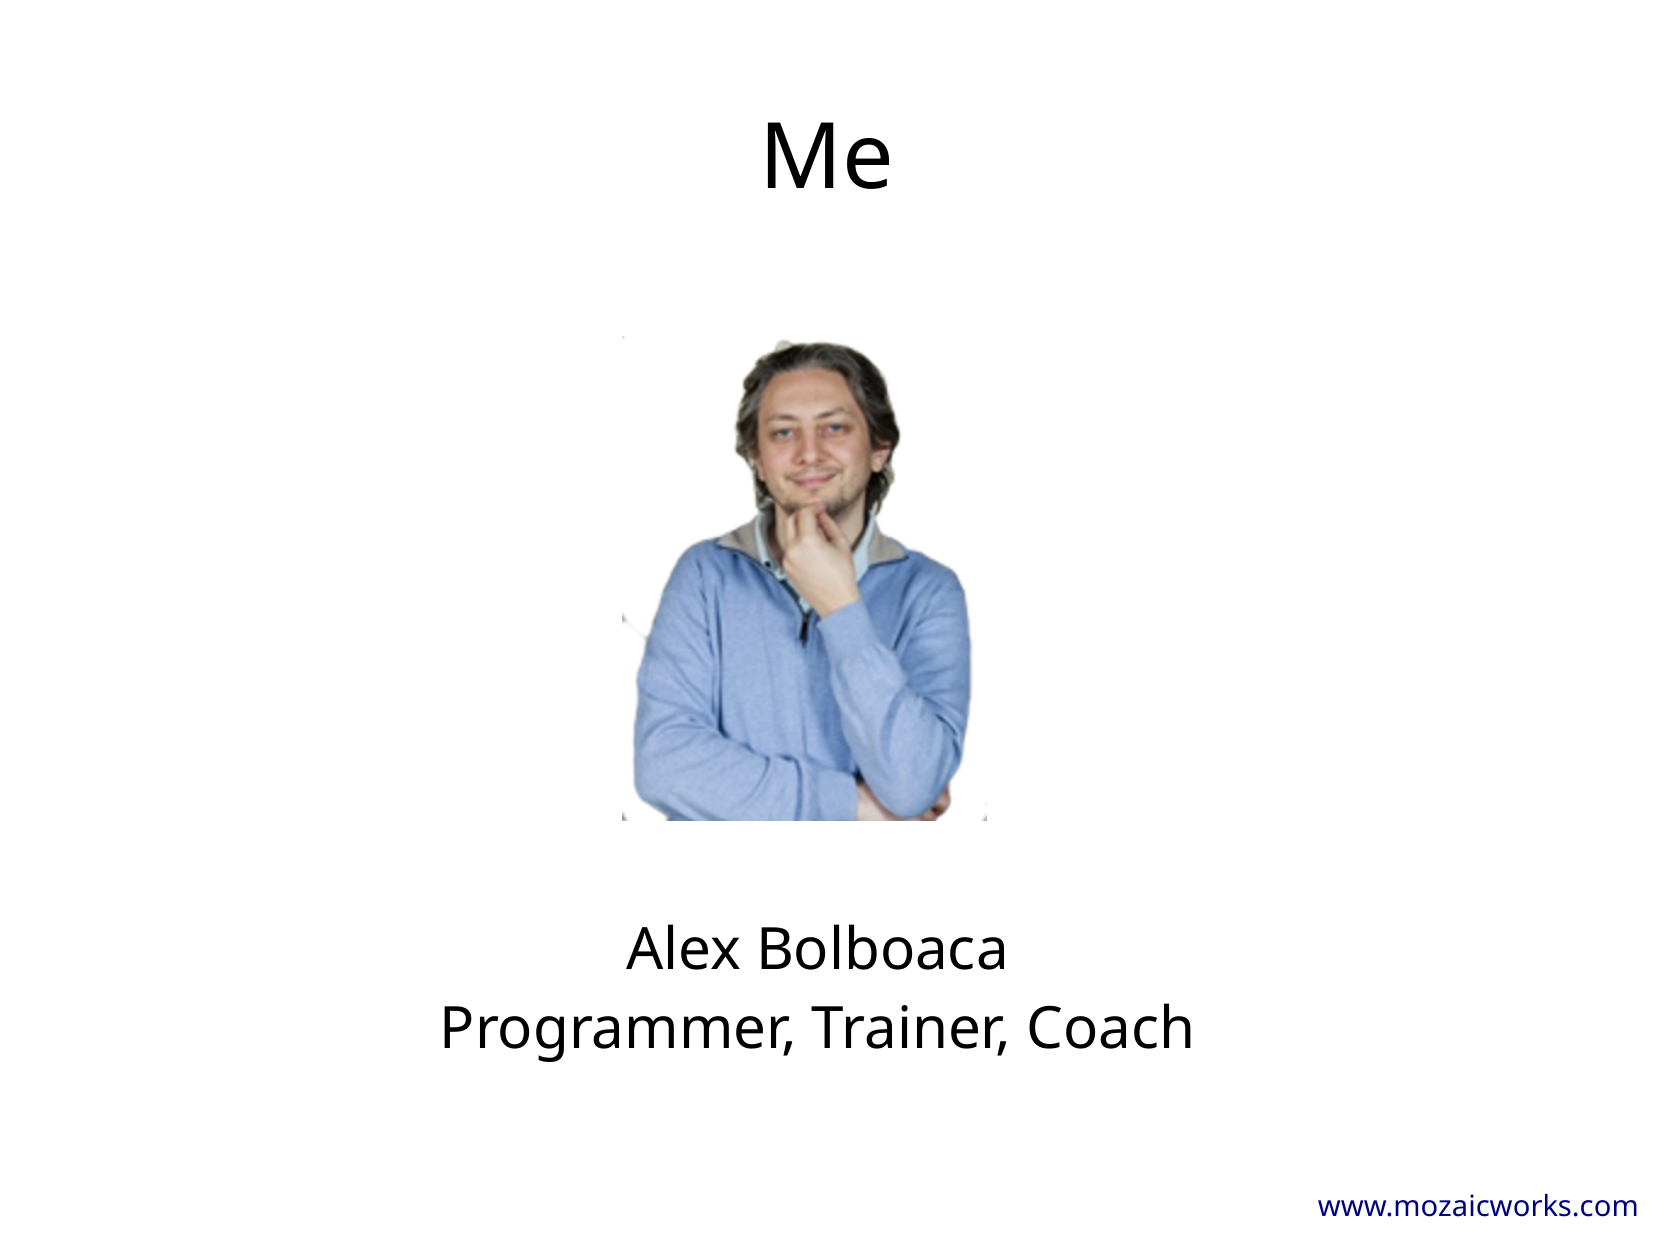

# Me
Alex Bolboaca
Programmer, Trainer, Coach
www.mozaicworks.com